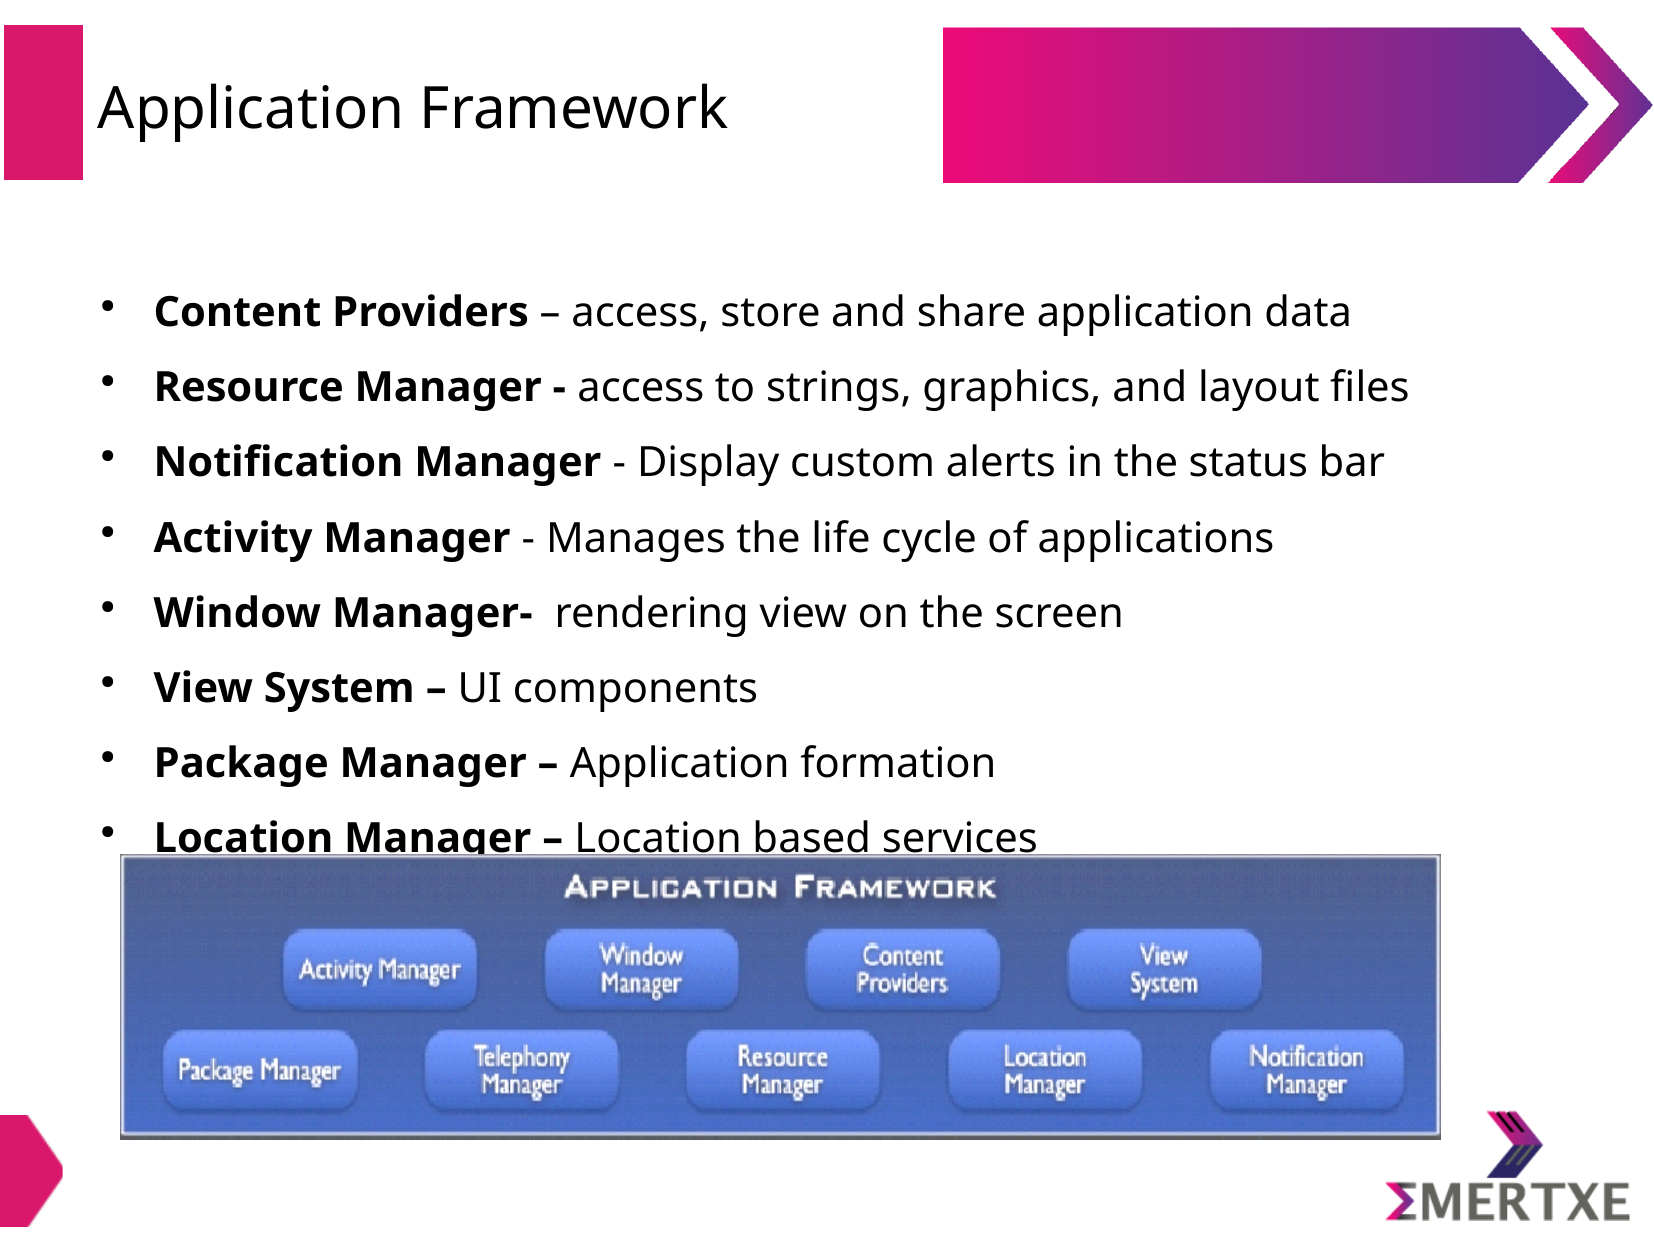

# Application Framework
Content Providers – access, store and share application data
Resource Manager - access to strings, graphics, and layout files
Notification Manager - Display custom alerts in the status bar
Activity Manager - Manages the life cycle of applications
Window Manager- rendering view on the screen
View System – UI components
Package Manager – Application formation
Location Manager – Location based services